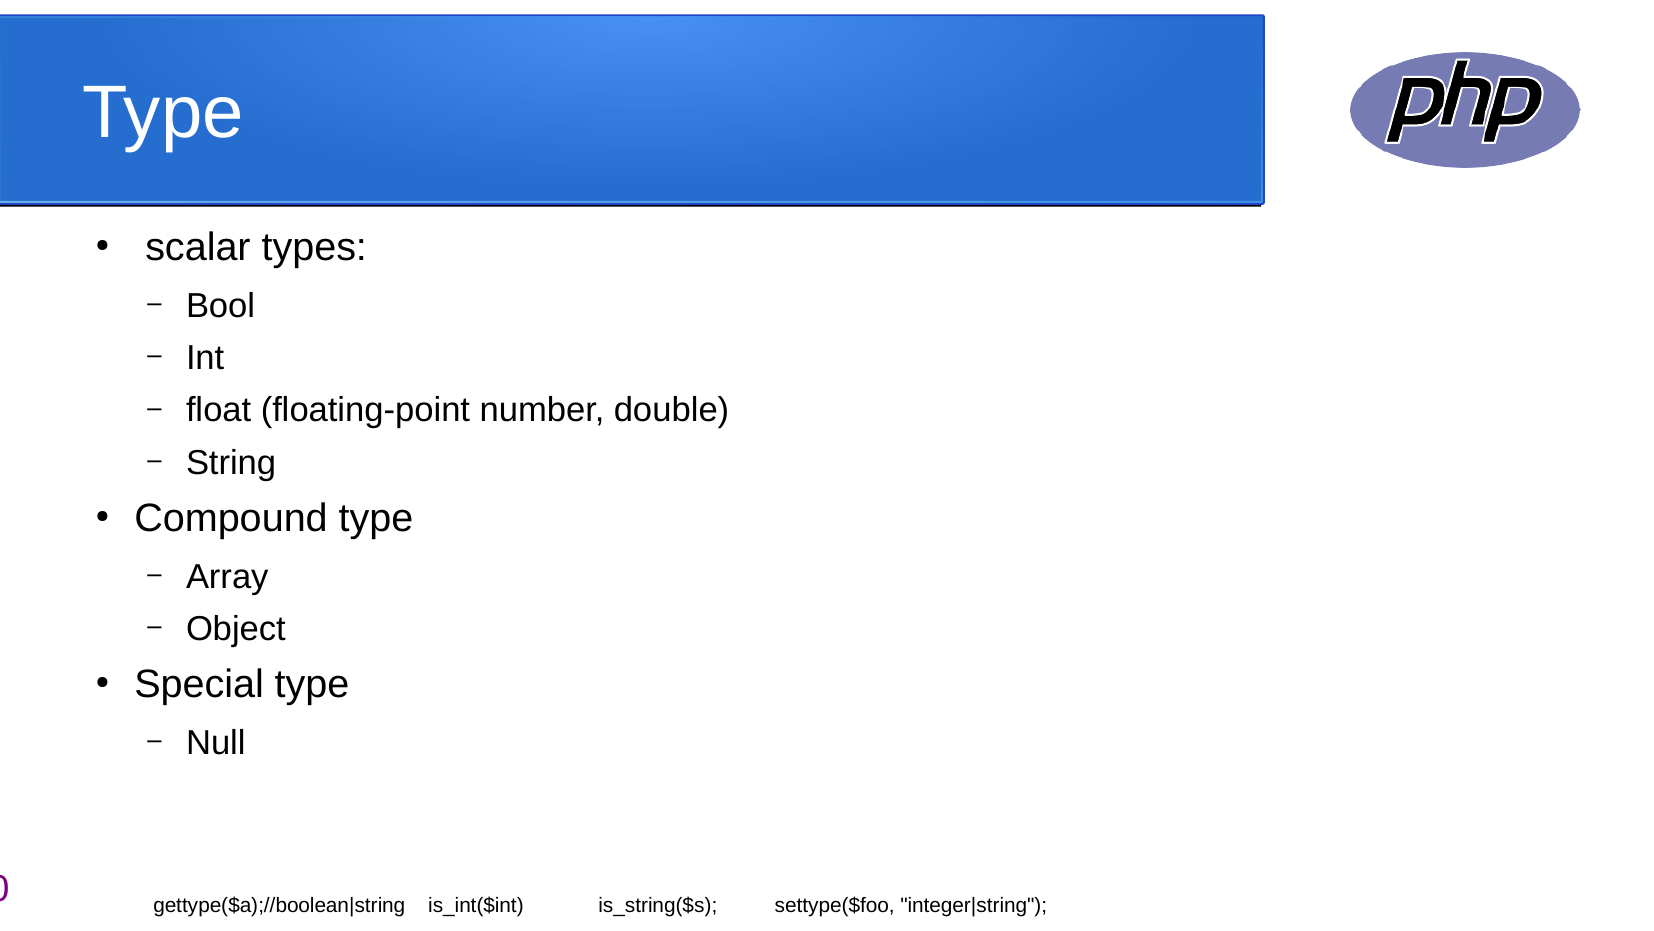

# Type
 scalar types:
Bool
Int
float (floating-point number, double)
String
Compound type
Array
Object
Special type
Null
gettype($a);//boolean|string is_int($int) is_string($s); settype($foo, "integer|string");